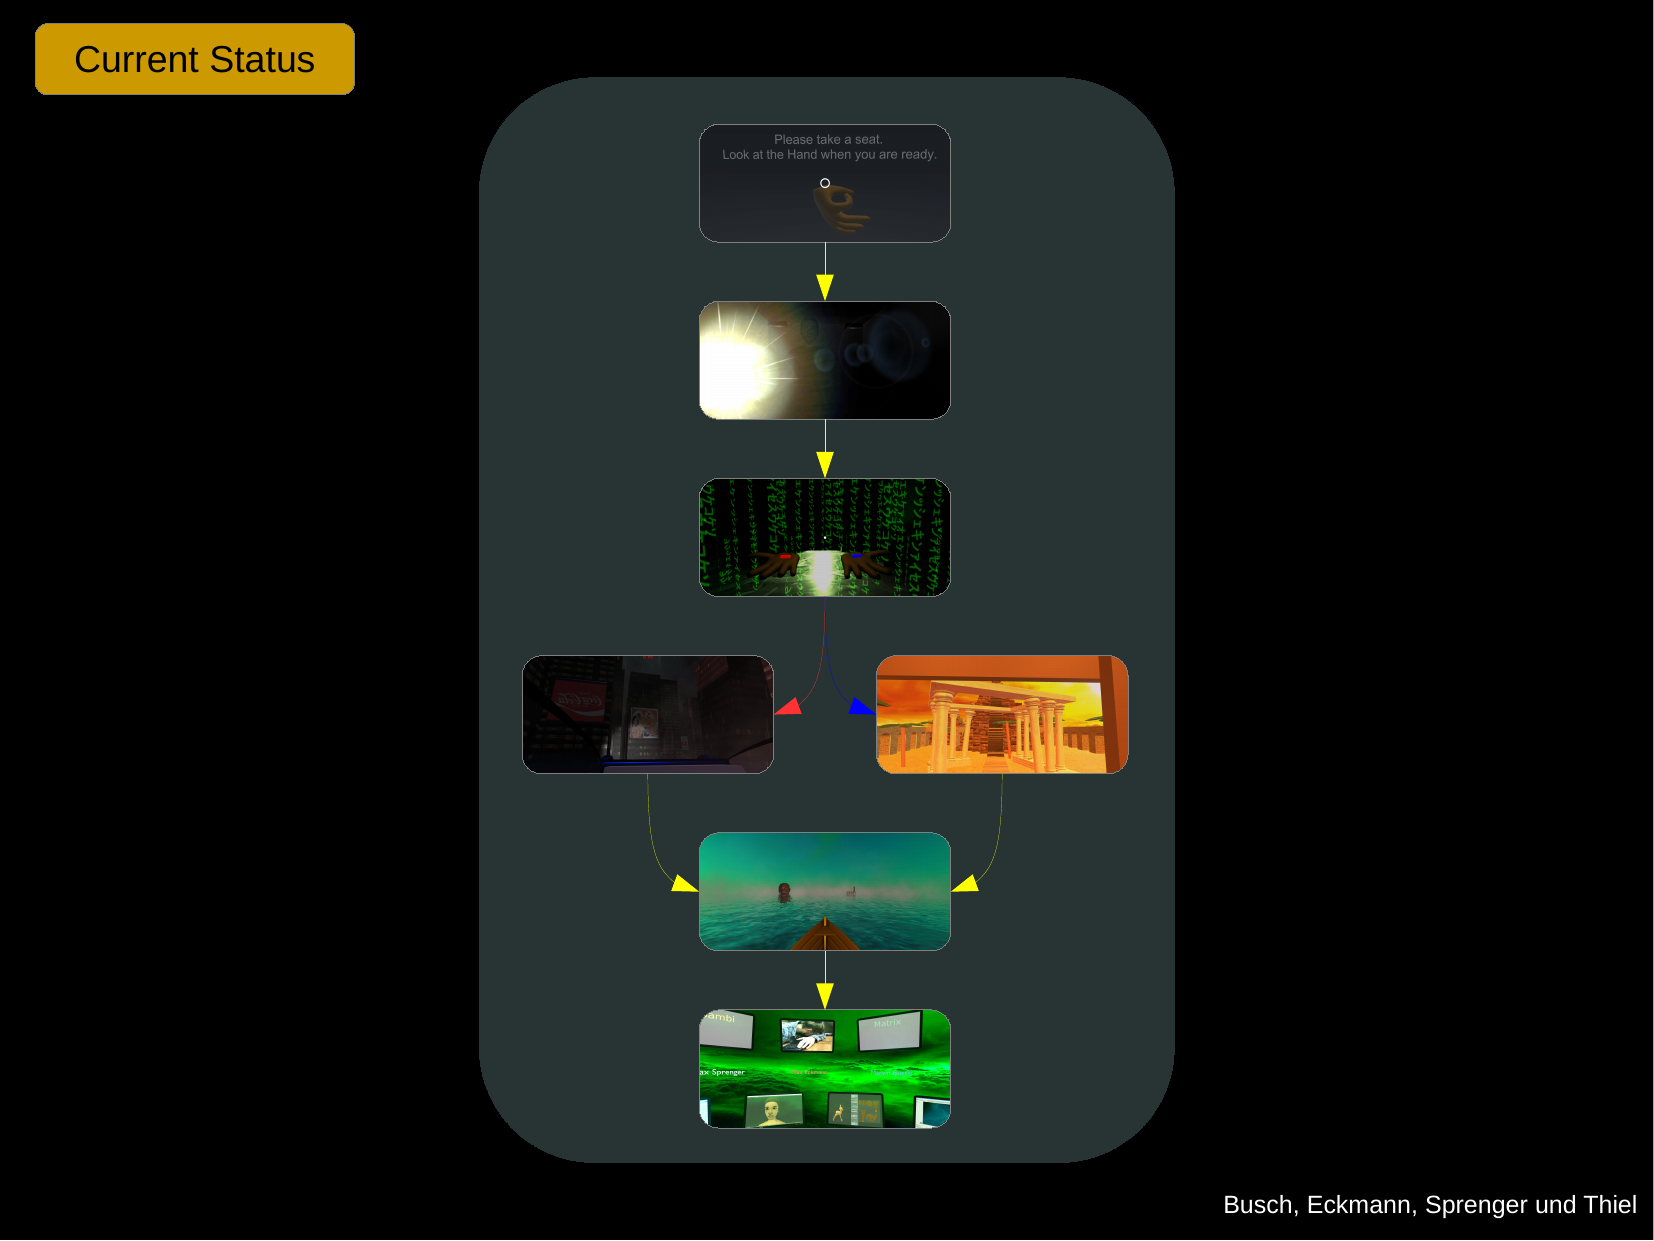

Current Status
Busch, Eckmann, Sprenger und Thiel